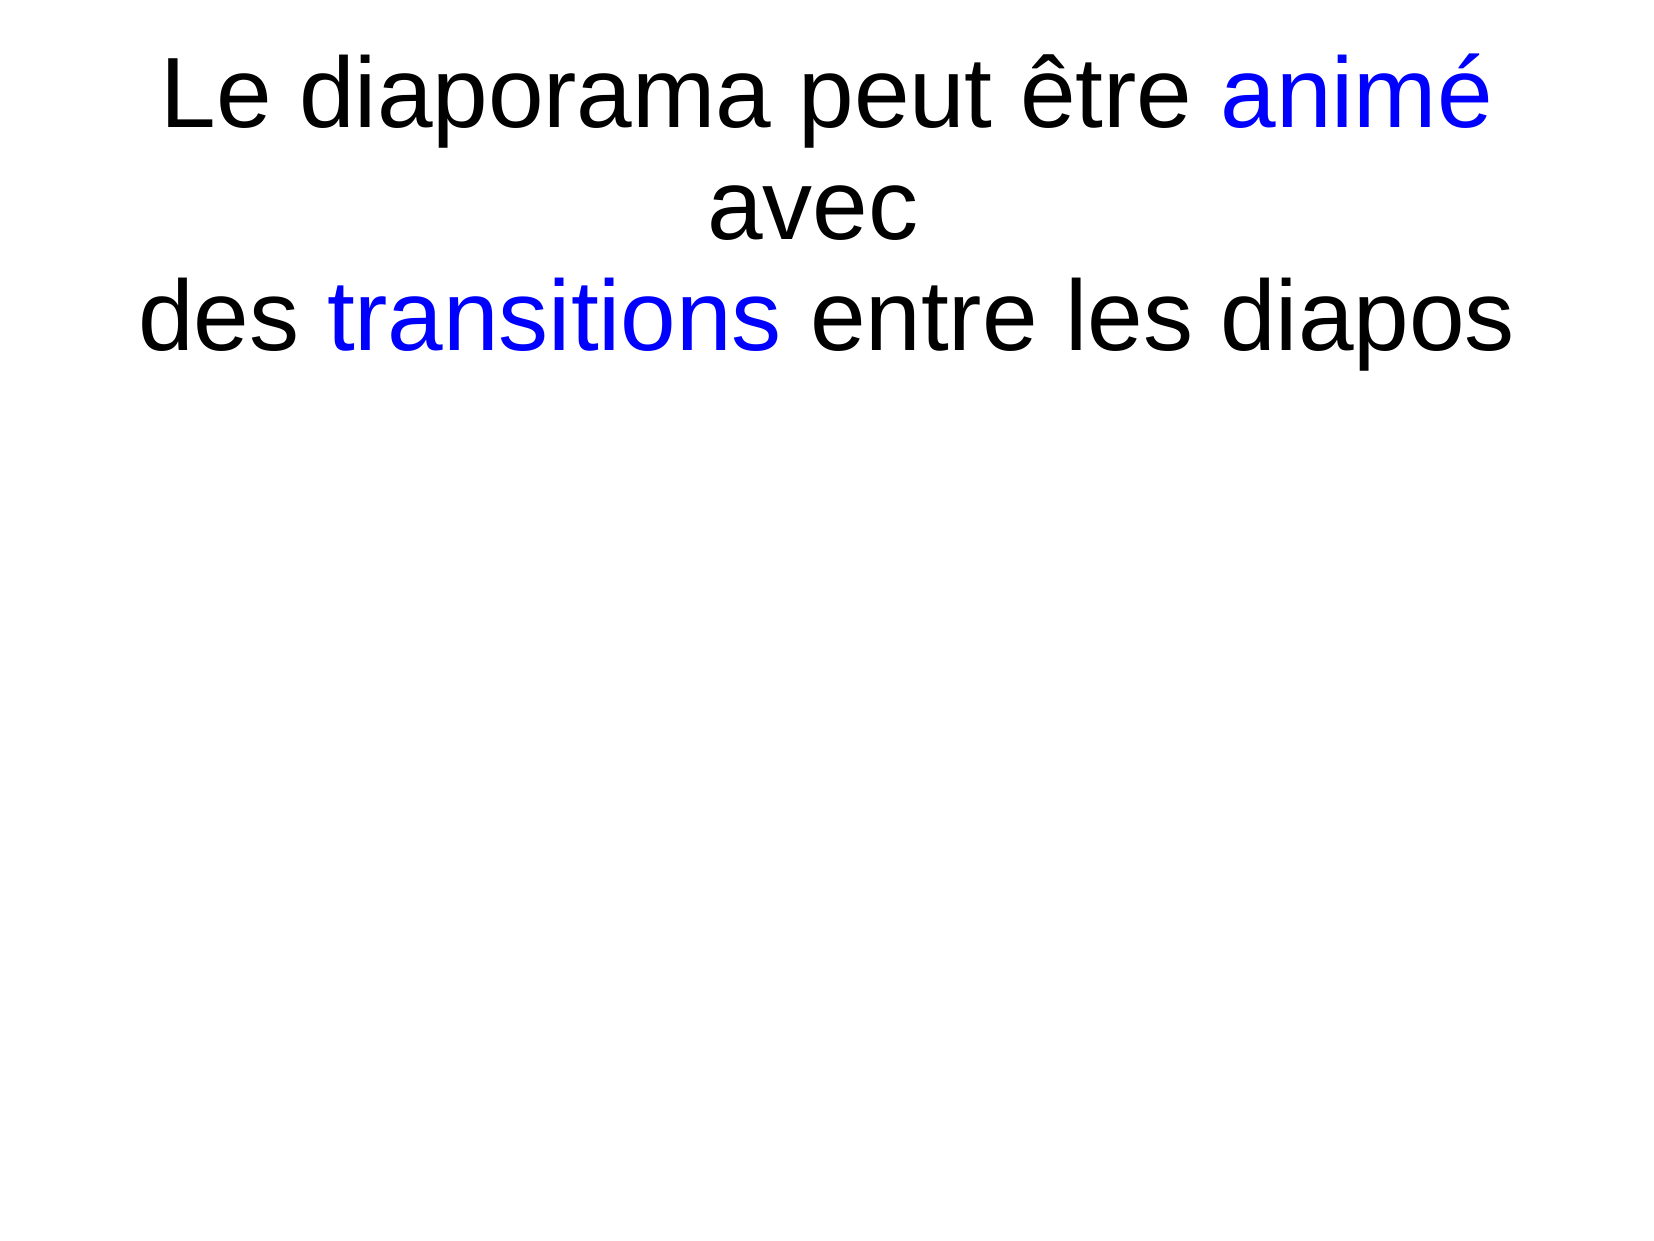

Le diaporama peut être animé
avec
des transitions entre les diapos